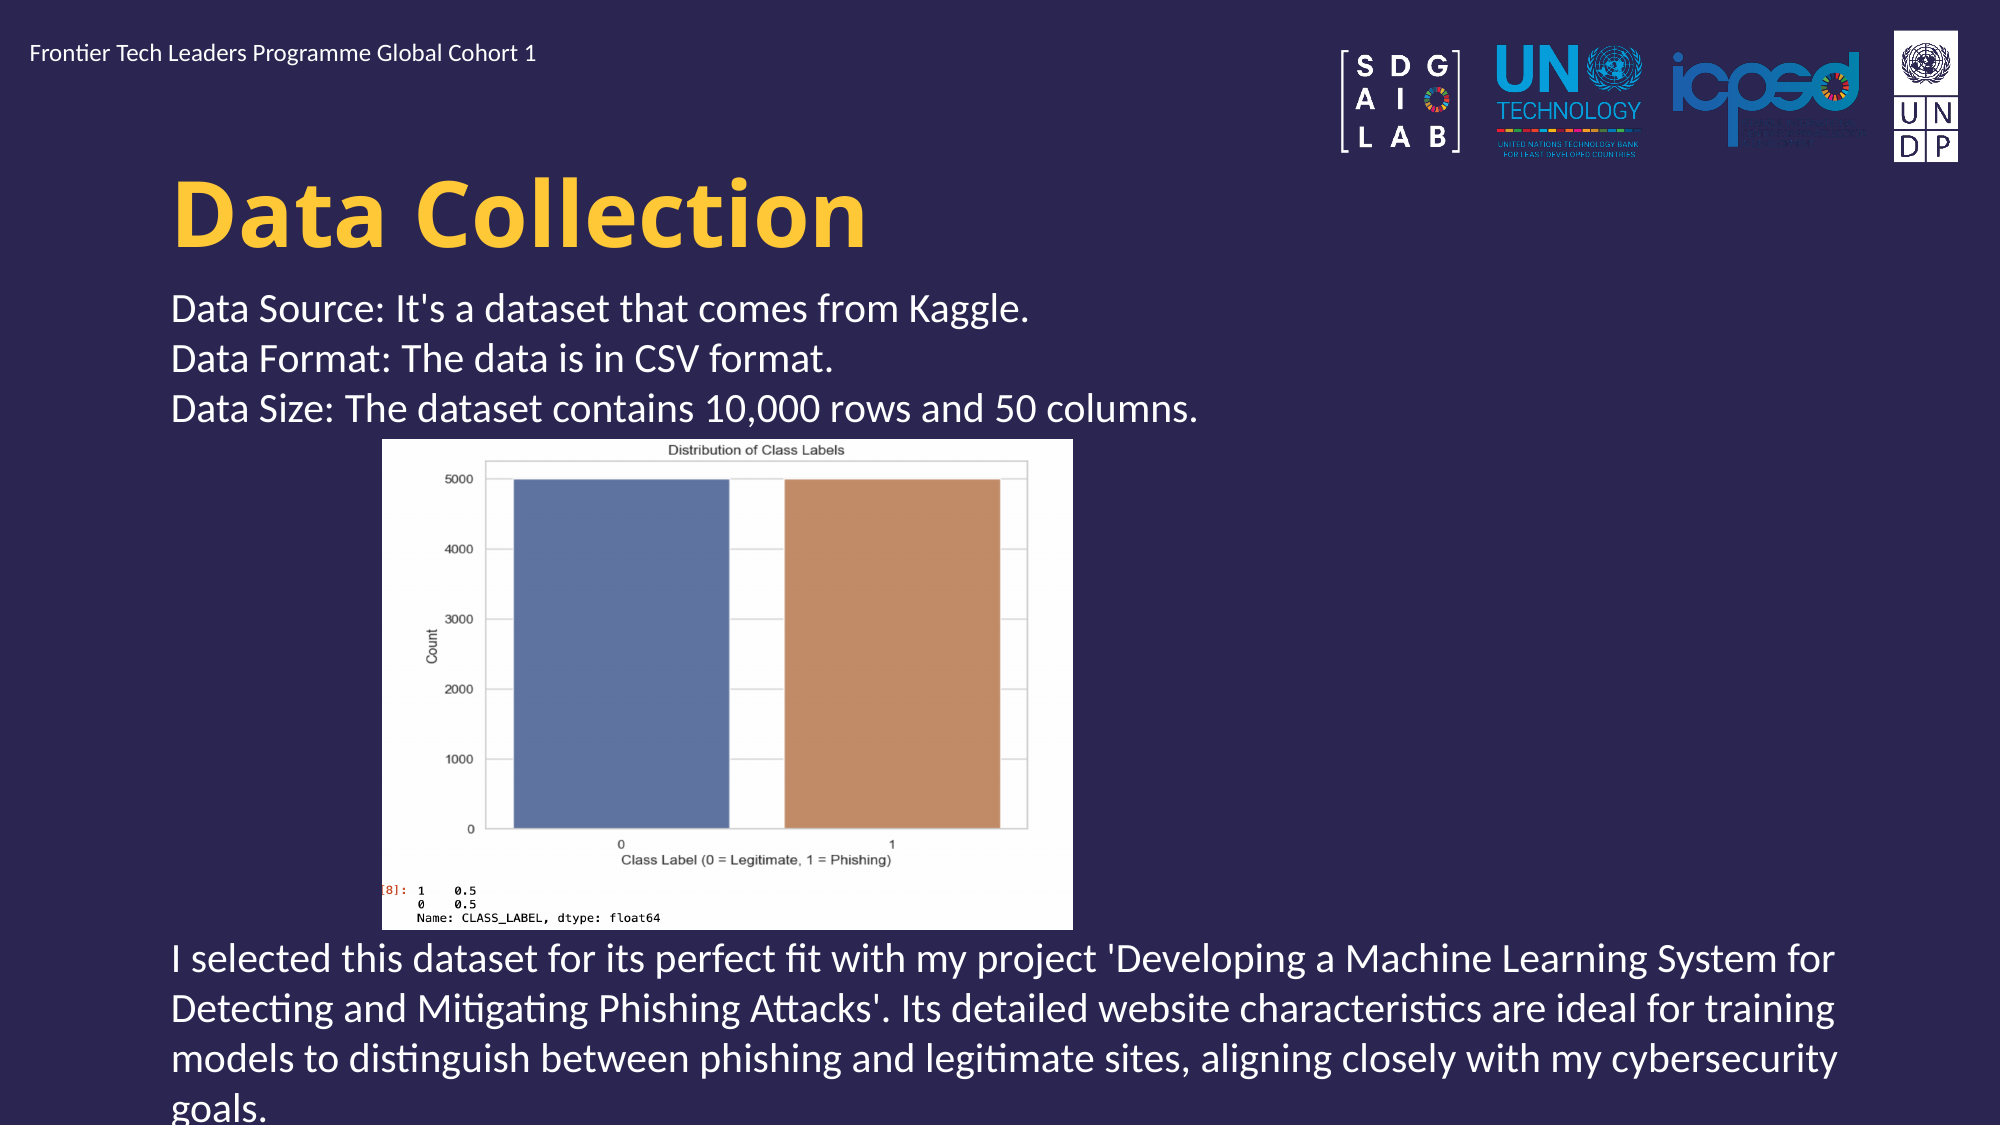

Frontier Tech Leaders Programme Global Cohort 1
# Data Collection
Data Source: It's a dataset that comes from Kaggle.
Data Format: The data is in CSV format.
Data Size: The dataset contains 10,000 rows and 50 columns.
I selected this dataset for its perfect fit with my project 'Developing a Machine Learning System for Detecting and Mitigating Phishing Attacks'. Its detailed website characteristics are ideal for training models to distinguish between phishing and legitimate sites, aligning closely with my cybersecurity goals.